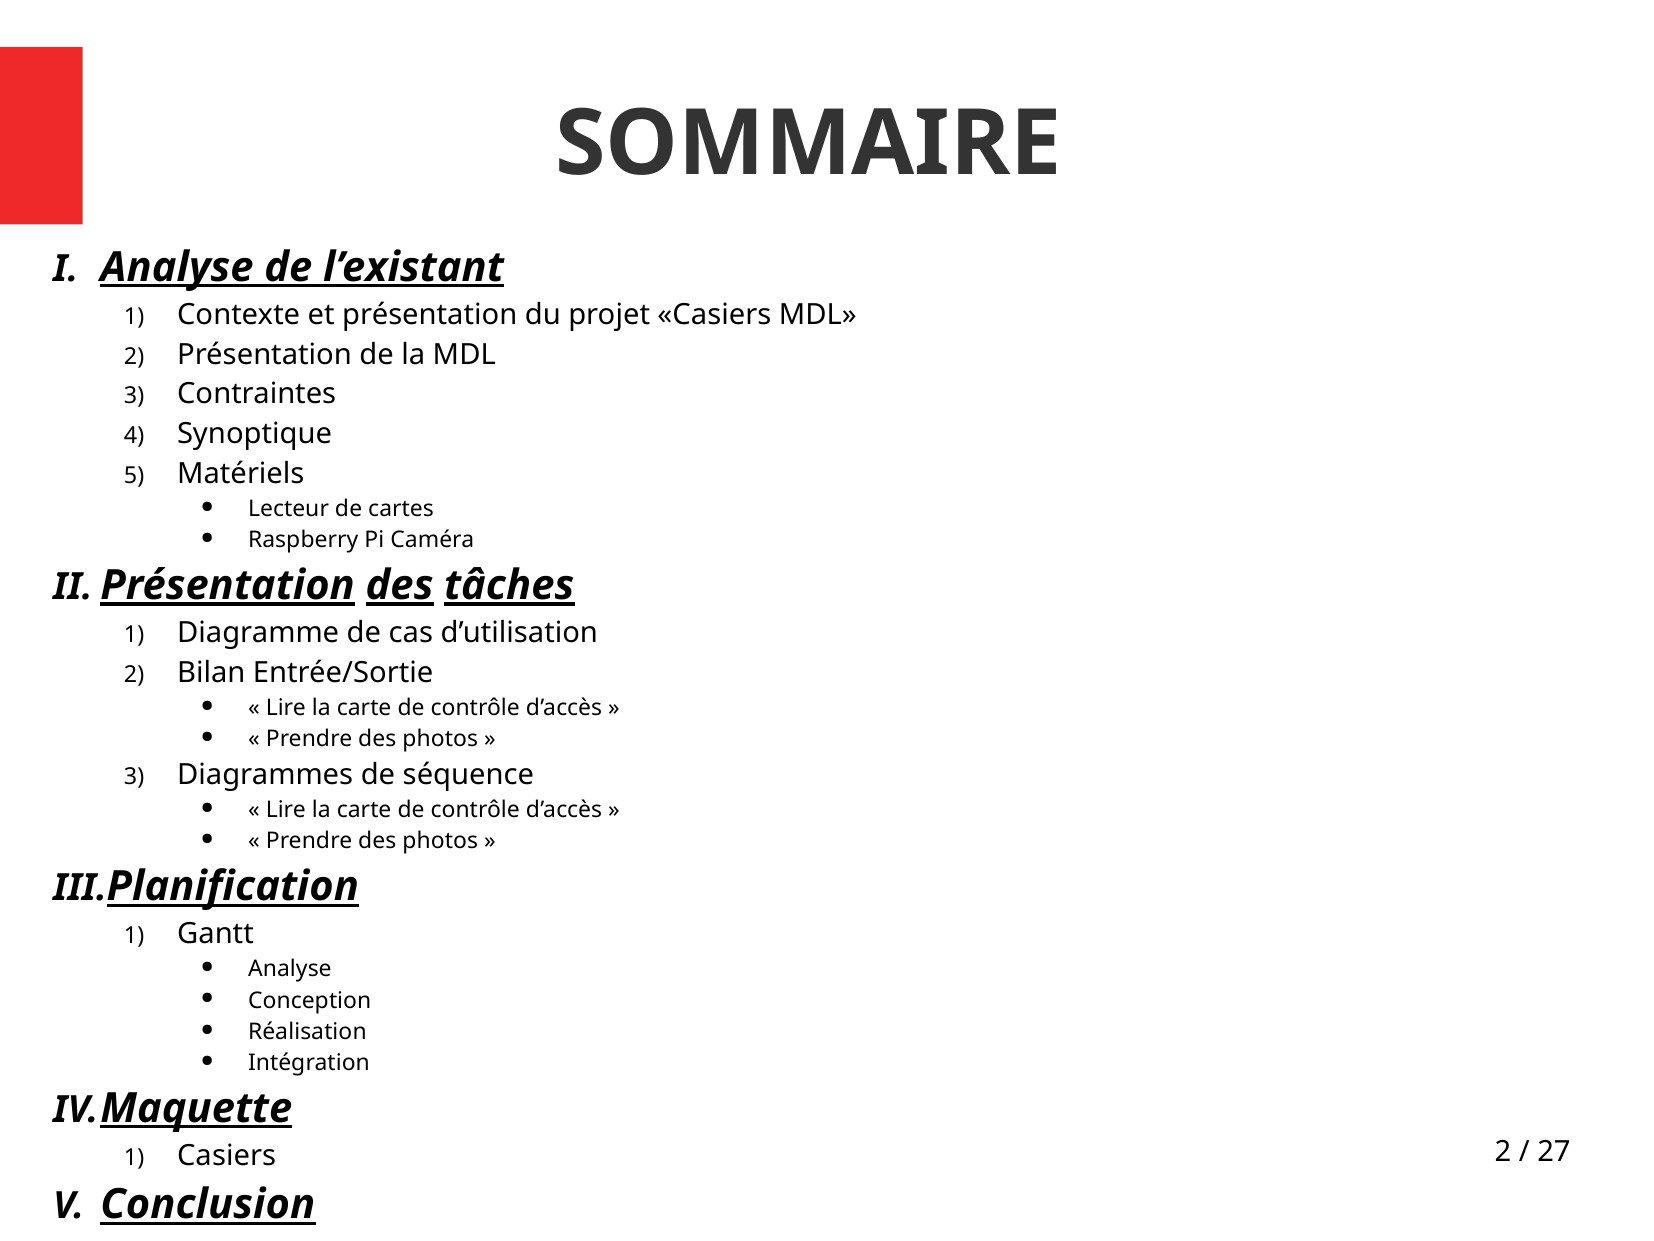

# SOMMAIRE
Analyse de l’existant
Contexte et présentation du projet «Casiers MDL»
Présentation de la MDL
Contraintes
Synoptique
Matériels
Lecteur de cartes
Raspberry Pi Caméra
Présentation des tâches
Diagramme de cas d’utilisation
Bilan Entrée/Sortie
« Lire la carte de contrôle d’accès »
« Prendre des photos »
Diagrammes de séquence
« Lire la carte de contrôle d’accès »
« Prendre des photos »
Planification
Gantt
Analyse
Conception
Réalisation
Intégration
Maquette
Casiers
Conclusion
2